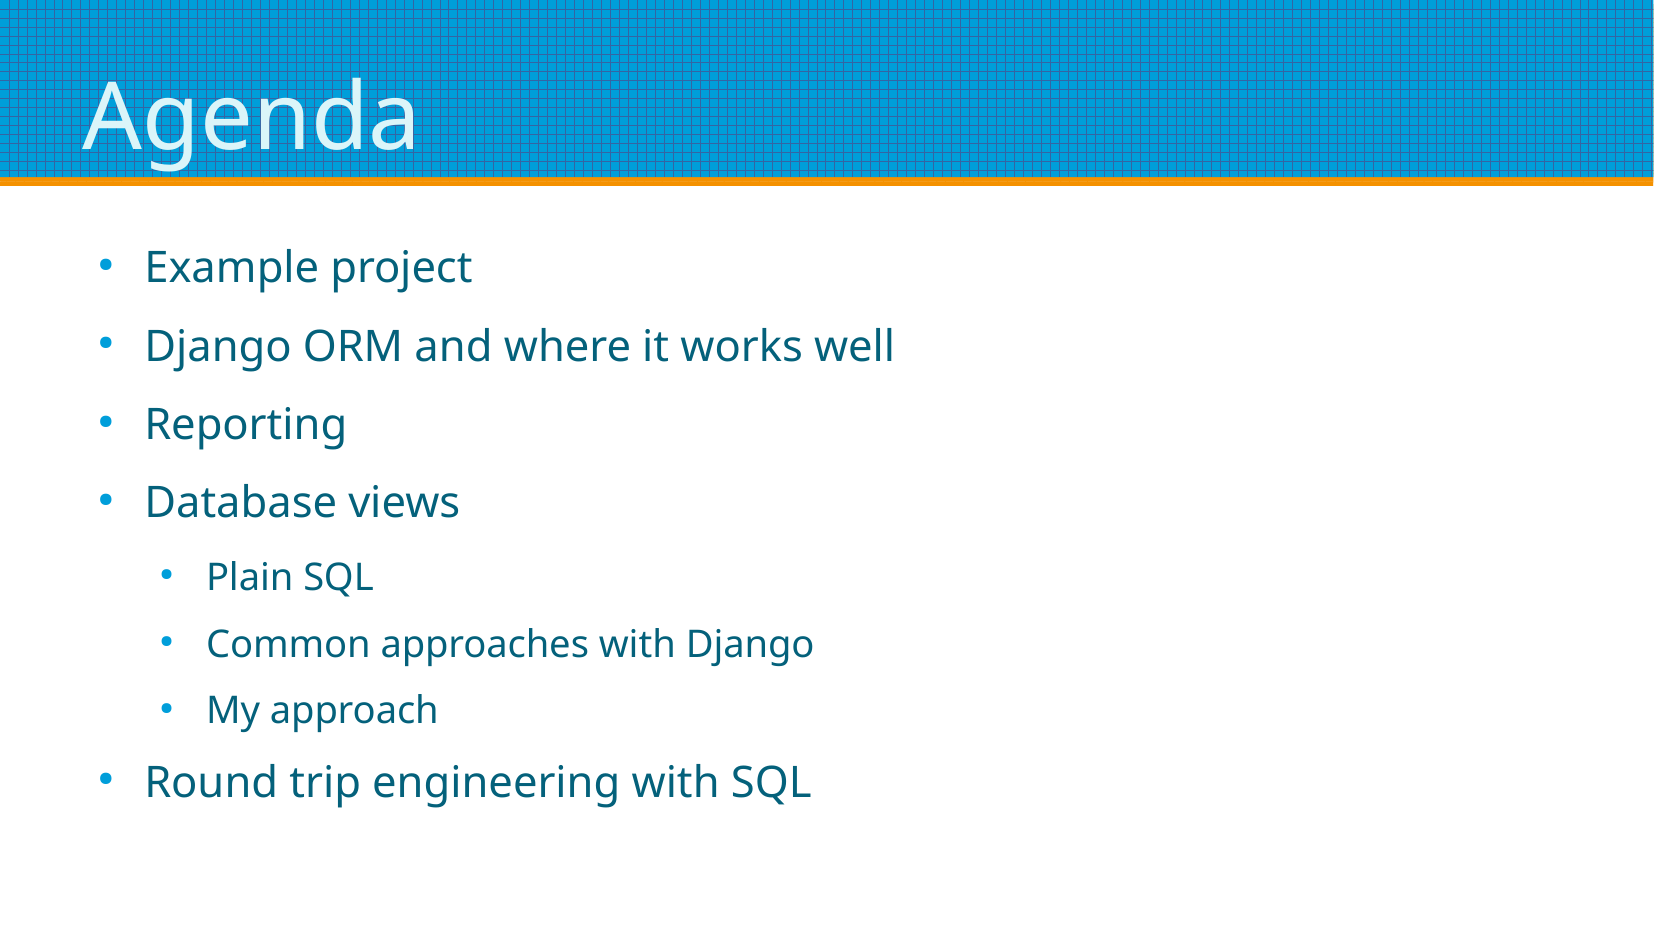

# Agenda
Example project
Django ORM and where it works well
Reporting
Database views
Plain SQL
Common approaches with Django
My approach
Round trip engineering with SQL